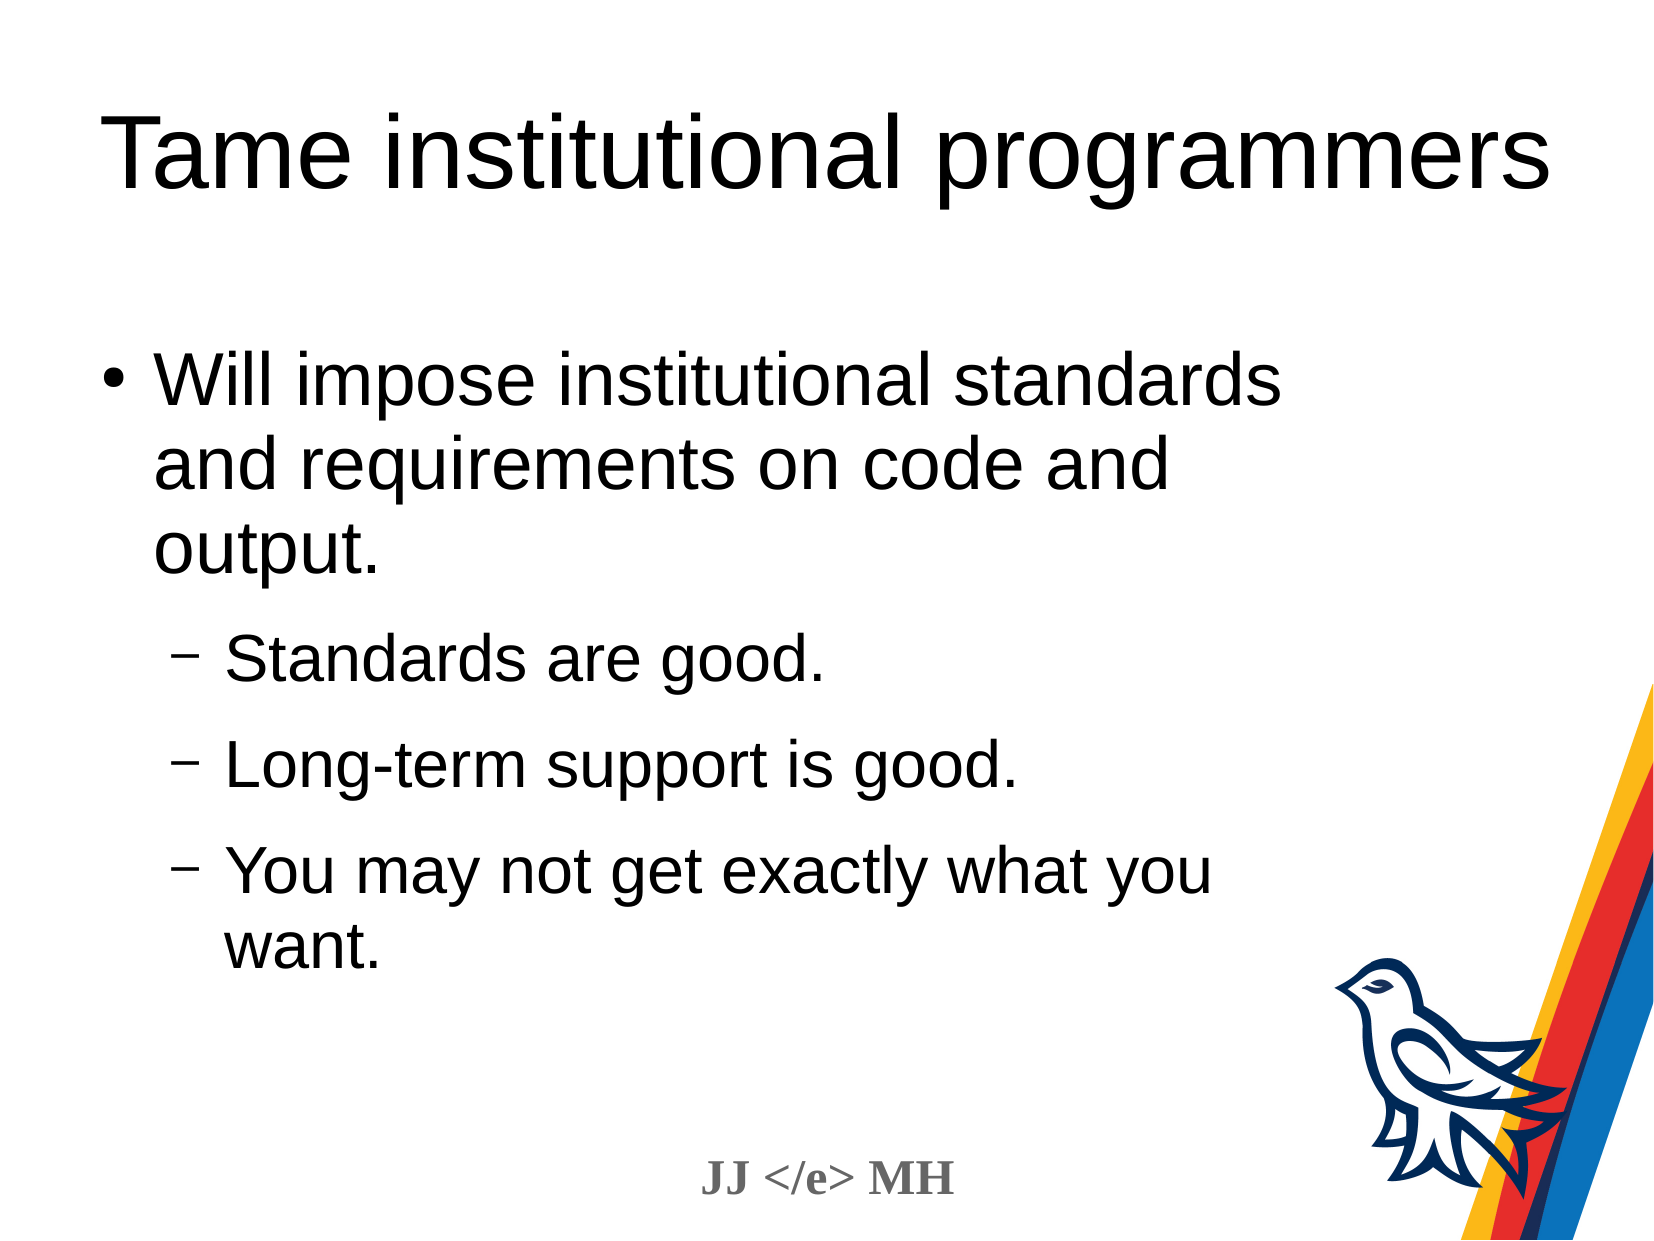

# Tame institutional programmers
Will impose institutional standards and requirements on code and output.
Standards are good.
Long-term support is good.
You may not get exactly what you want.